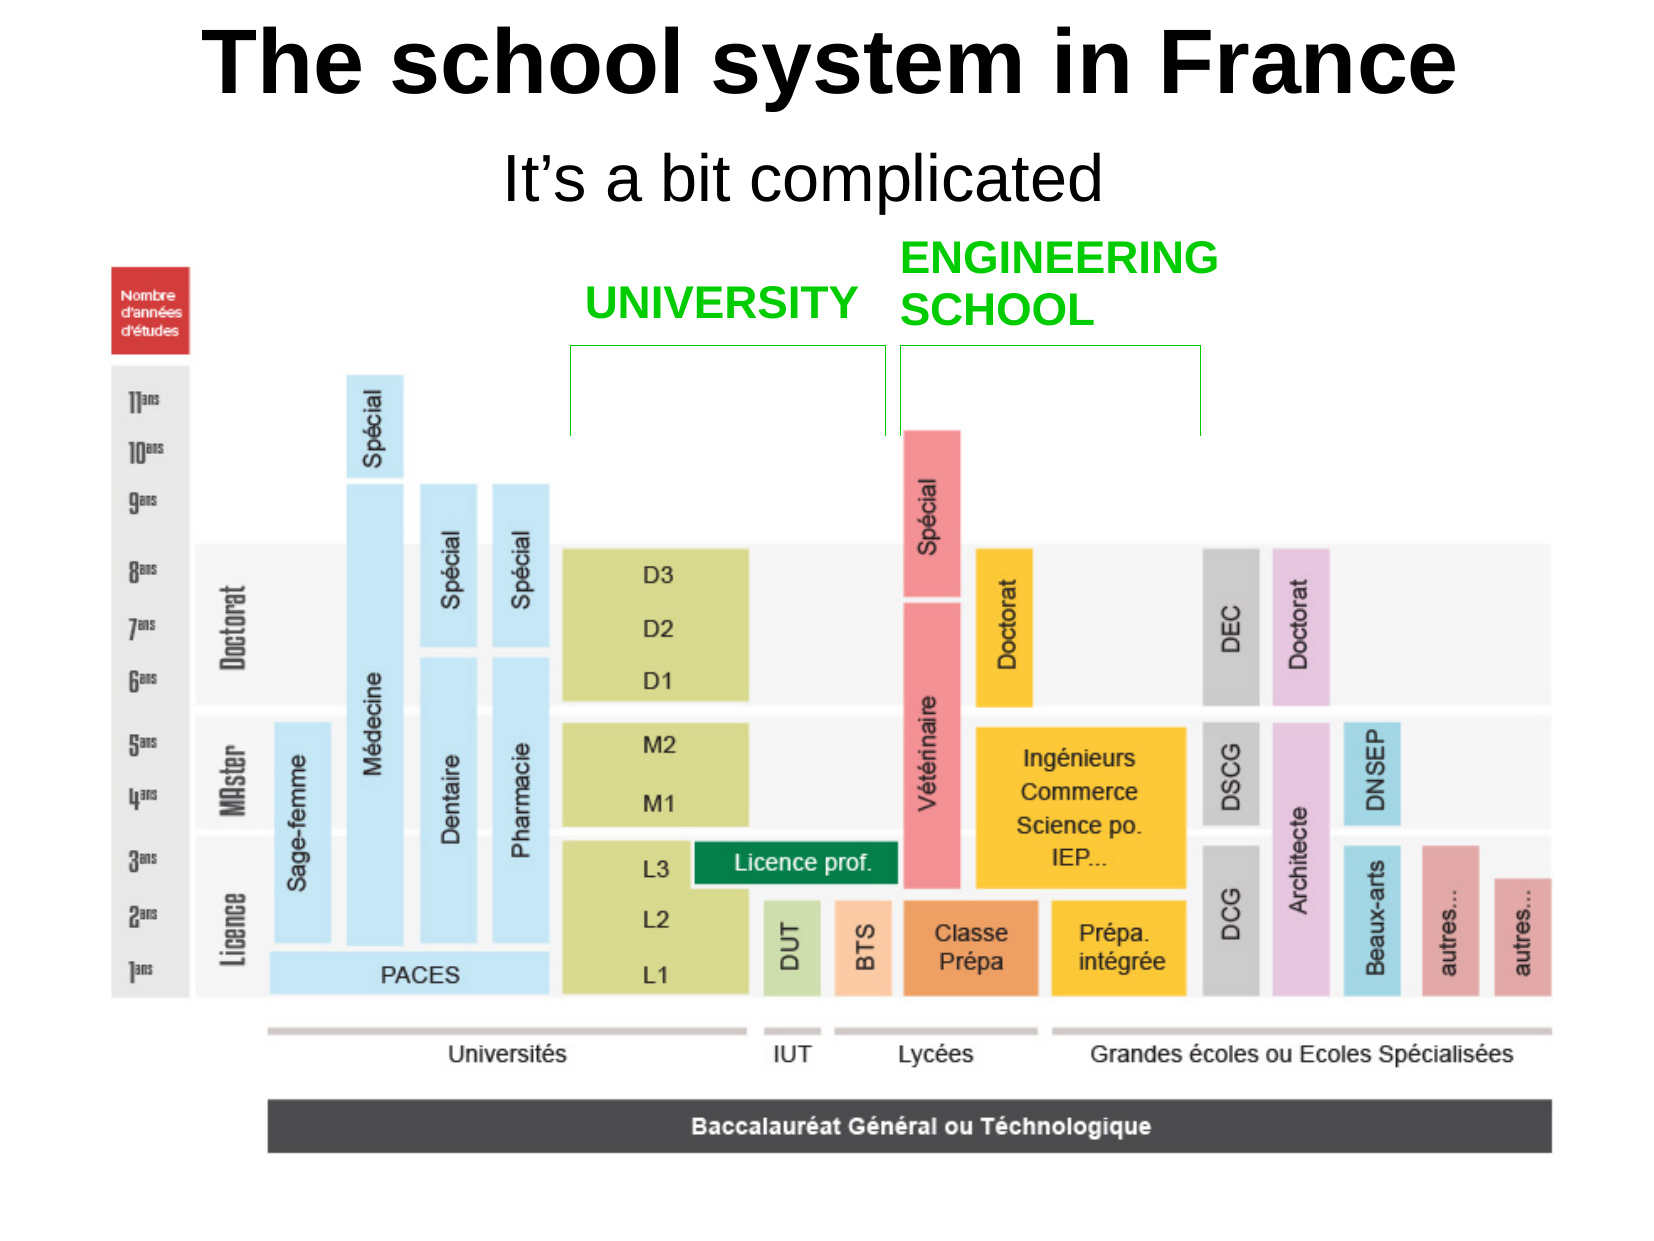

The school system in France
It’s a bit complicated
ENGINEERING SCHOOL
UNIVERSITY
#